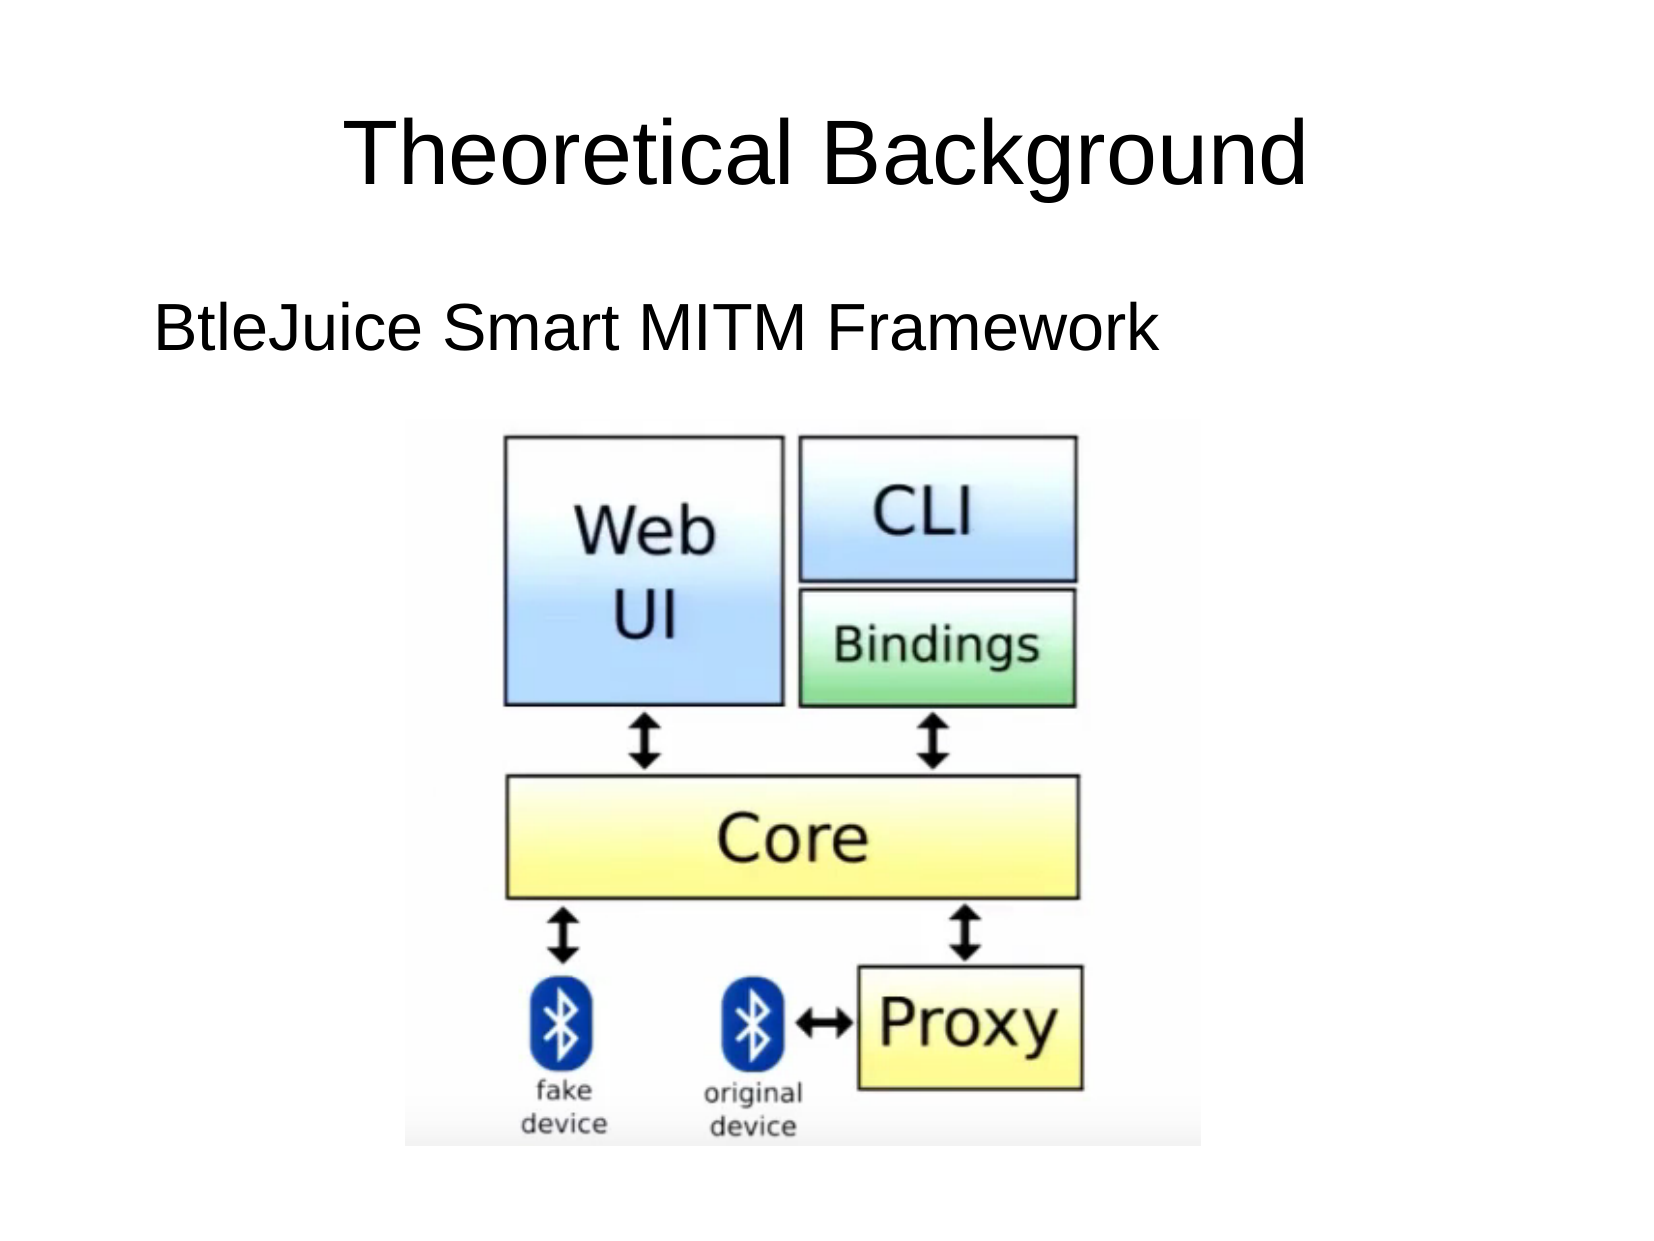

# Theoretical Background
BtleJuice Smart MITM Framework